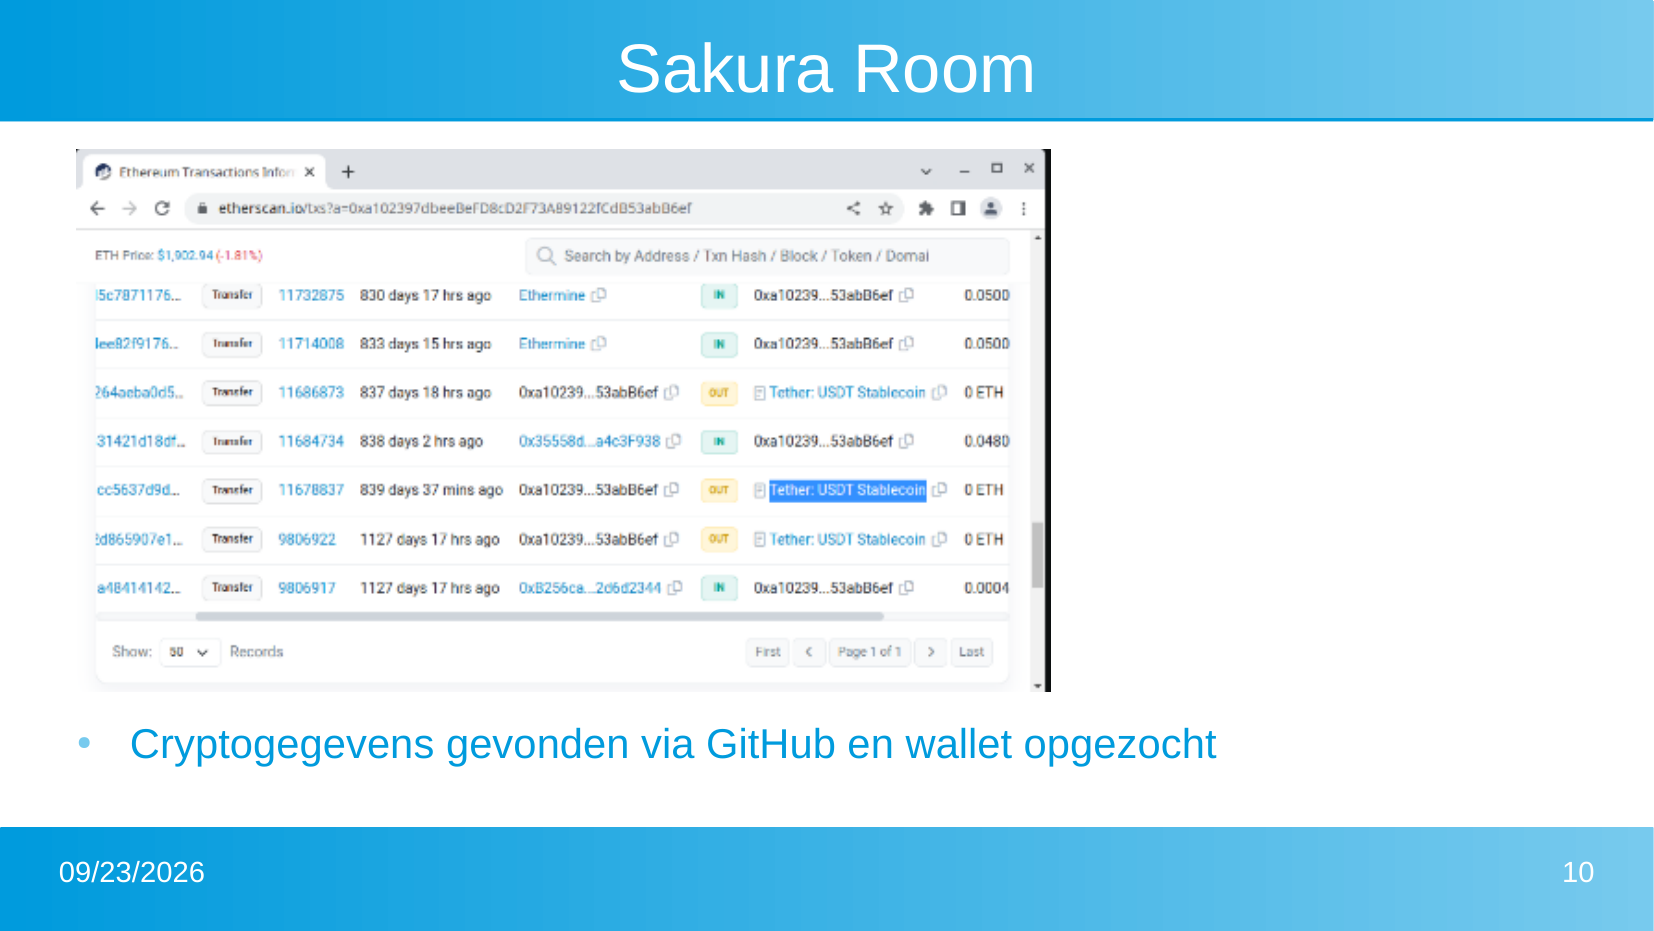

# Sakura Room
Cryptogegevens gevonden via GitHub en wallet opgezocht
10